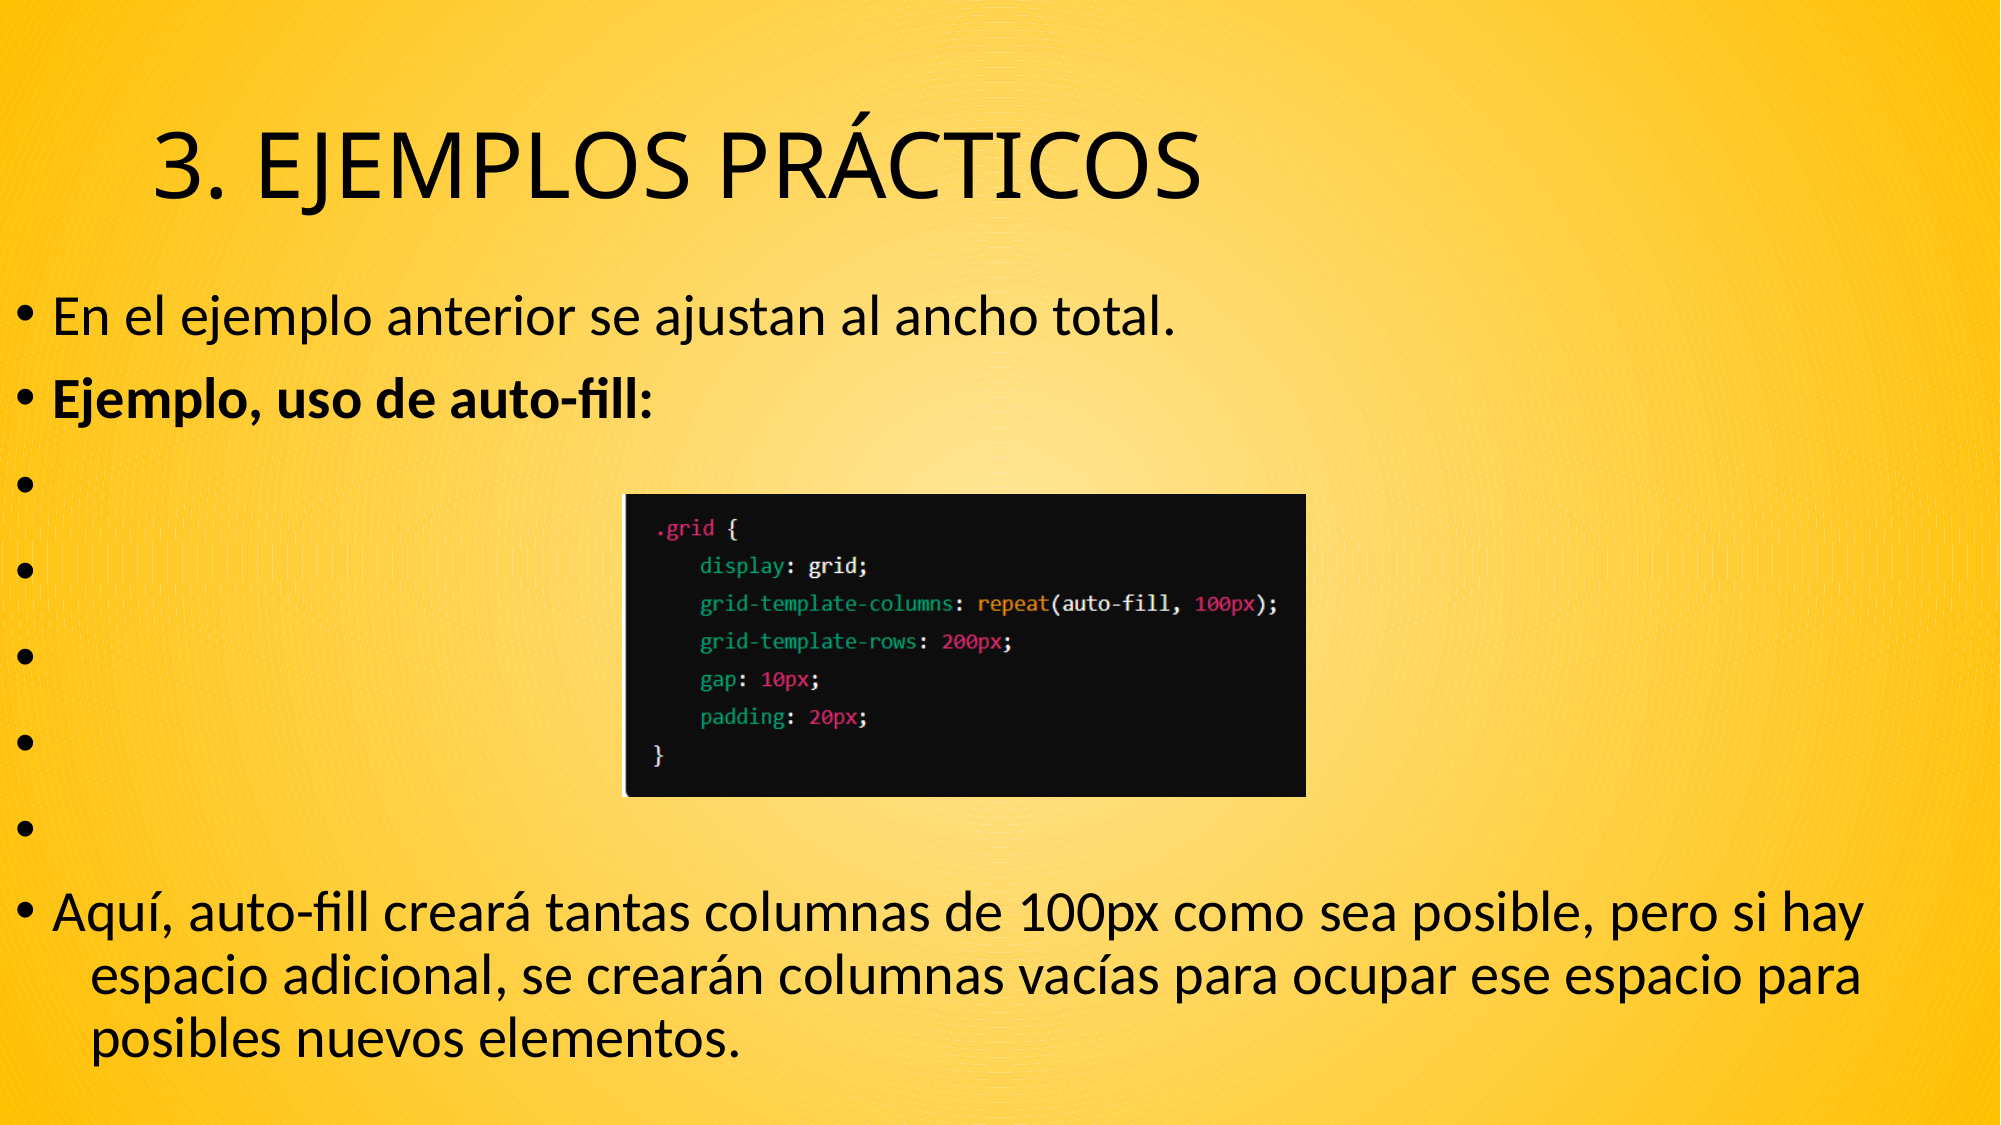

# 3. EJEMPLOS PRÁCTICOS
En el ejemplo anterior se ajustan al ancho total.
Ejemplo, uso de auto-fill:
Aquí, auto-fill creará tantas columnas de 100px como sea posible, pero si hay espacio adicional, se crearán columnas vacías para ocupar ese espacio para posibles nuevos elementos.